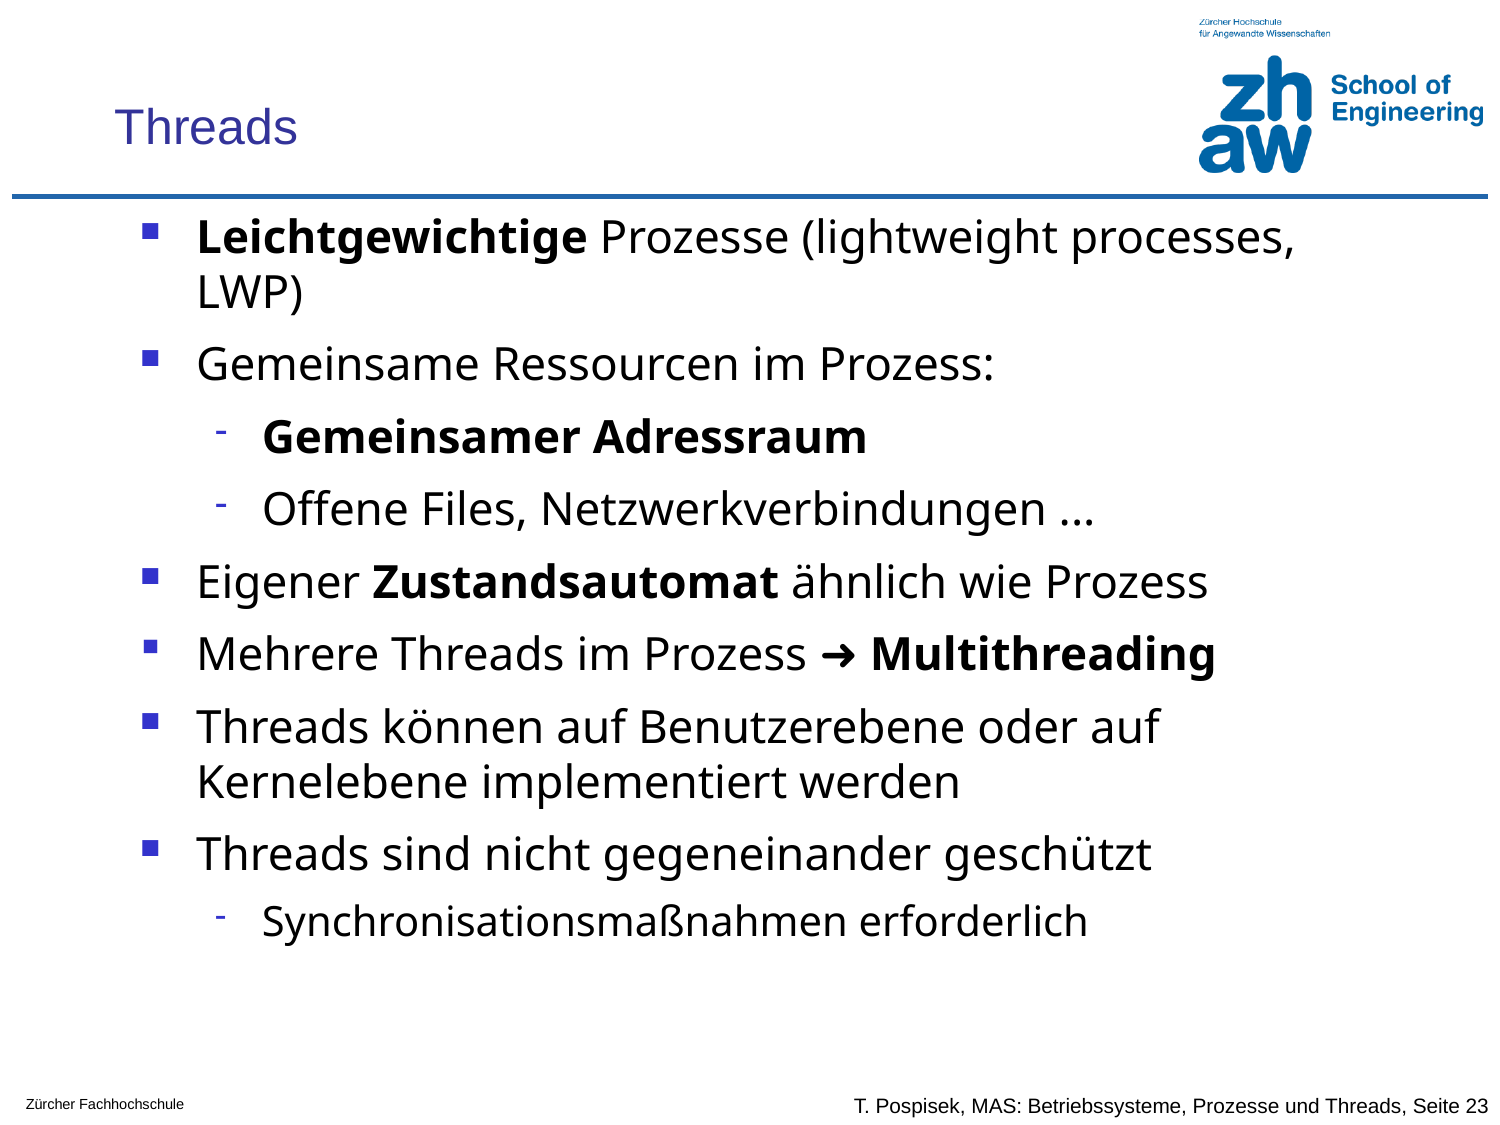

# Threads
Leichtgewichtige Prozesse (lightweight processes, LWP)
Gemeinsame Ressourcen im Prozess:
Gemeinsamer Adressraum
Offene Files, Netzwerkverbindungen ...
Eigener Zustandsautomat ähnlich wie Prozess
Mehrere Threads im Prozess ➜ Multithreading
Threads können auf Benutzerebene oder auf Kernelebene implementiert werden
Threads sind nicht gegeneinander geschützt
Synchronisationsmaßnahmen erforderlich